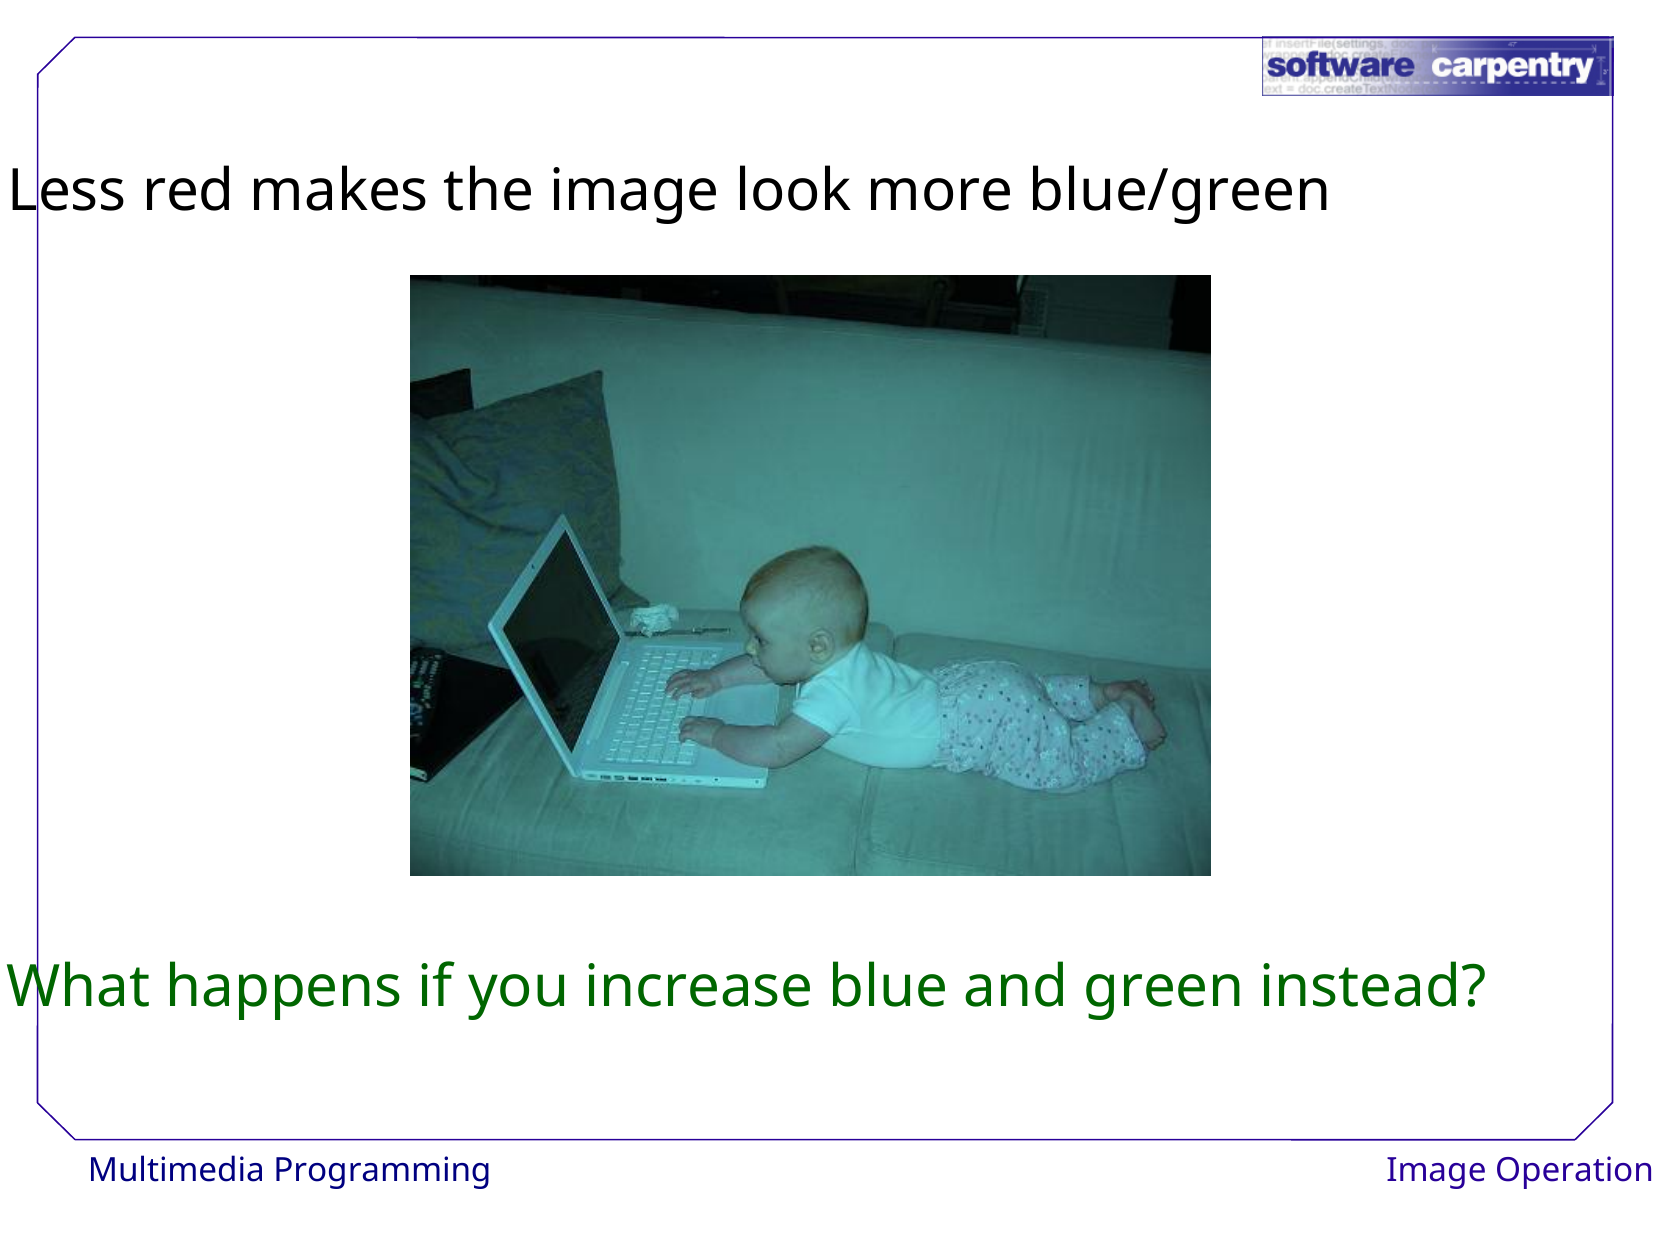

Less red makes the image look more blue/green
What happens if you increase blue and green instead?